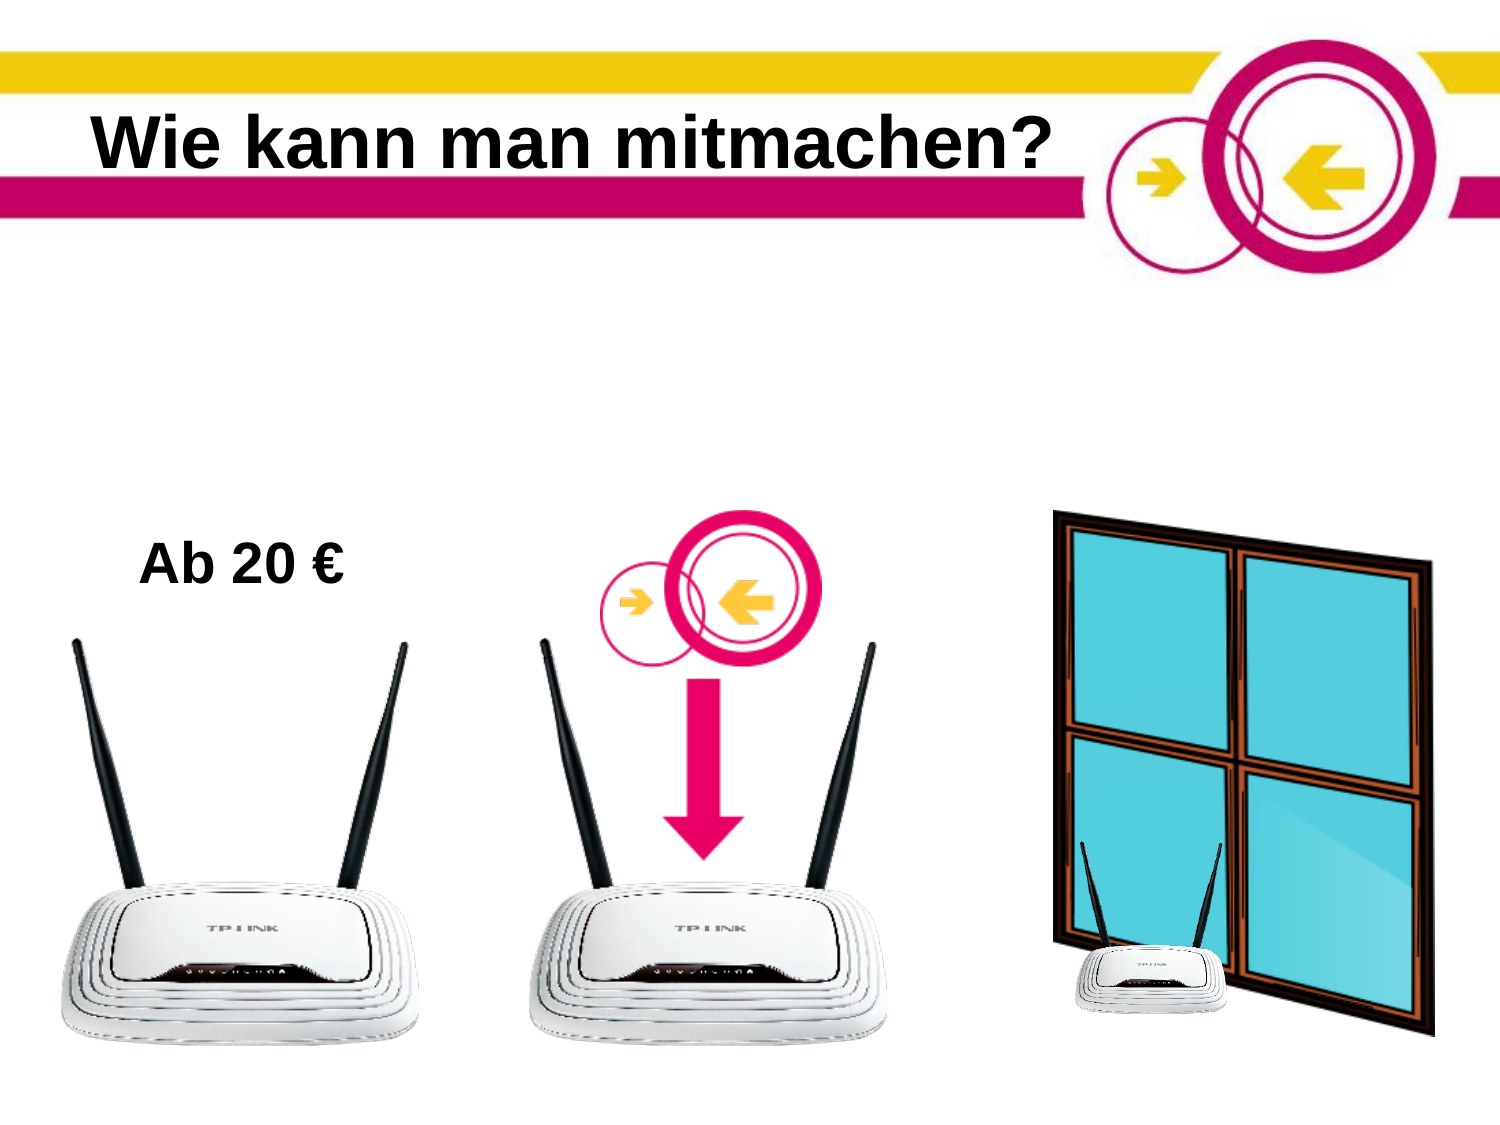

Wie kann man mitmachen?
Ab 20 €